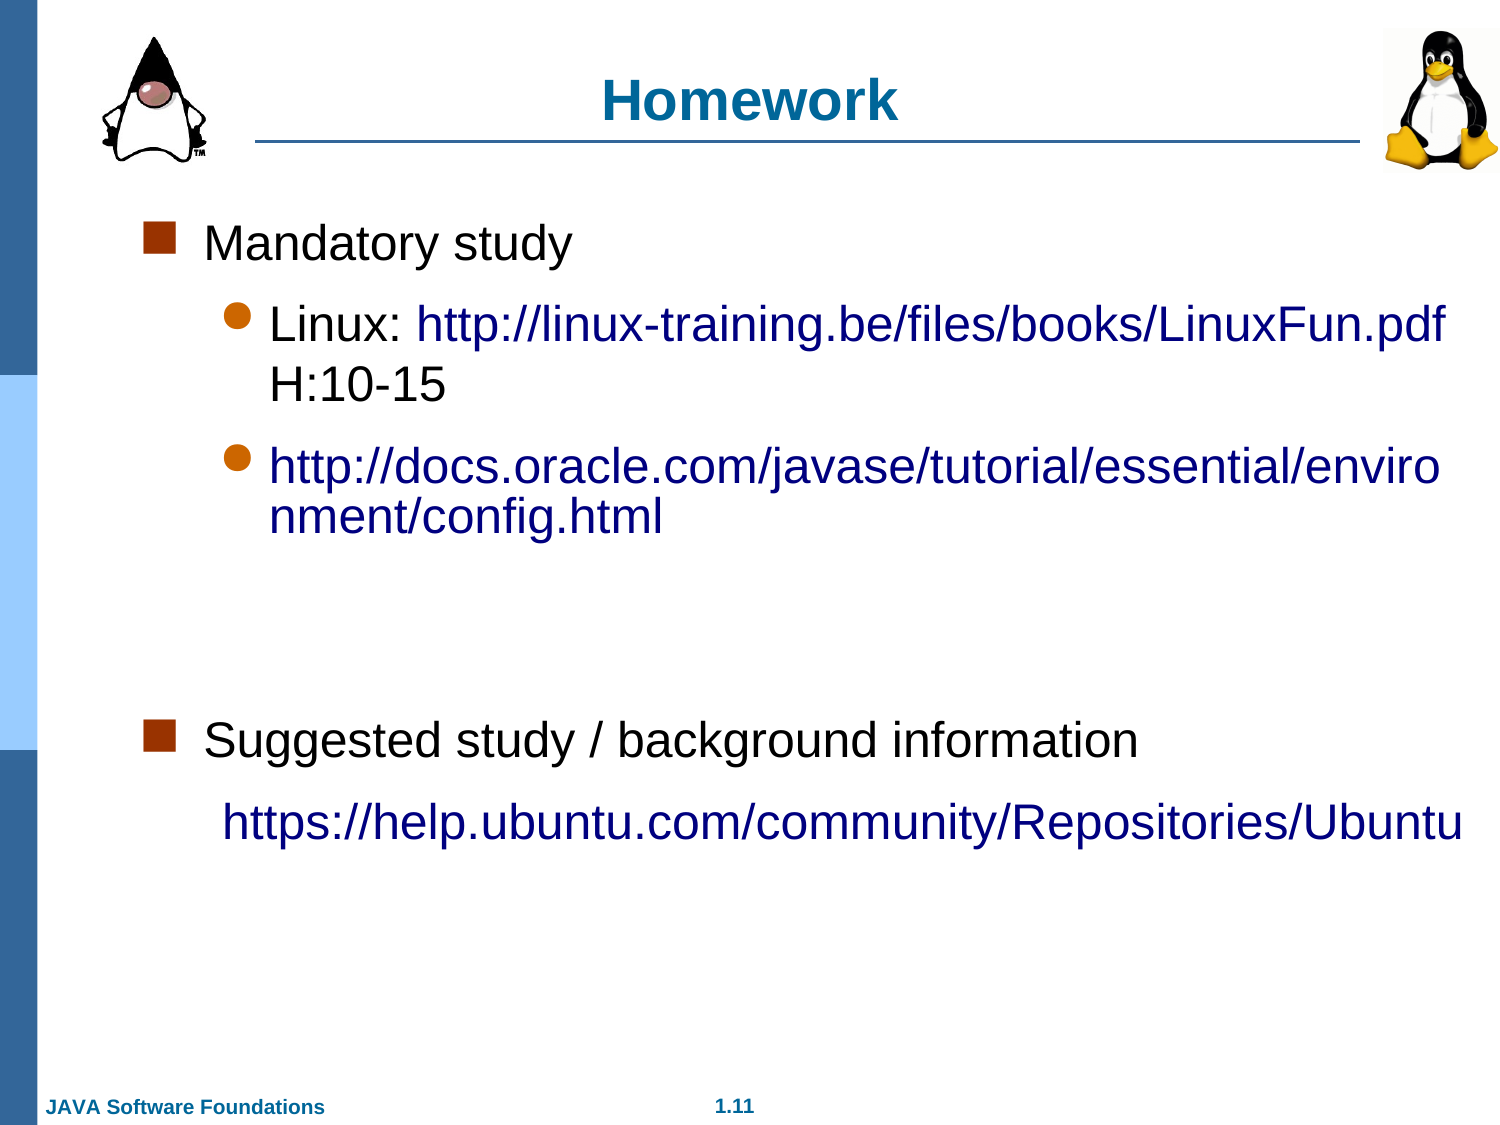

# Homework
Mandatory study
Linux: http://linux-training.be/files/books/LinuxFun.pdf H:10-15
http://docs.oracle.com/javase/tutorial/essential/environment/config.html
Suggested study / background information
https://help.ubuntu.com/community/Repositories/Ubuntu